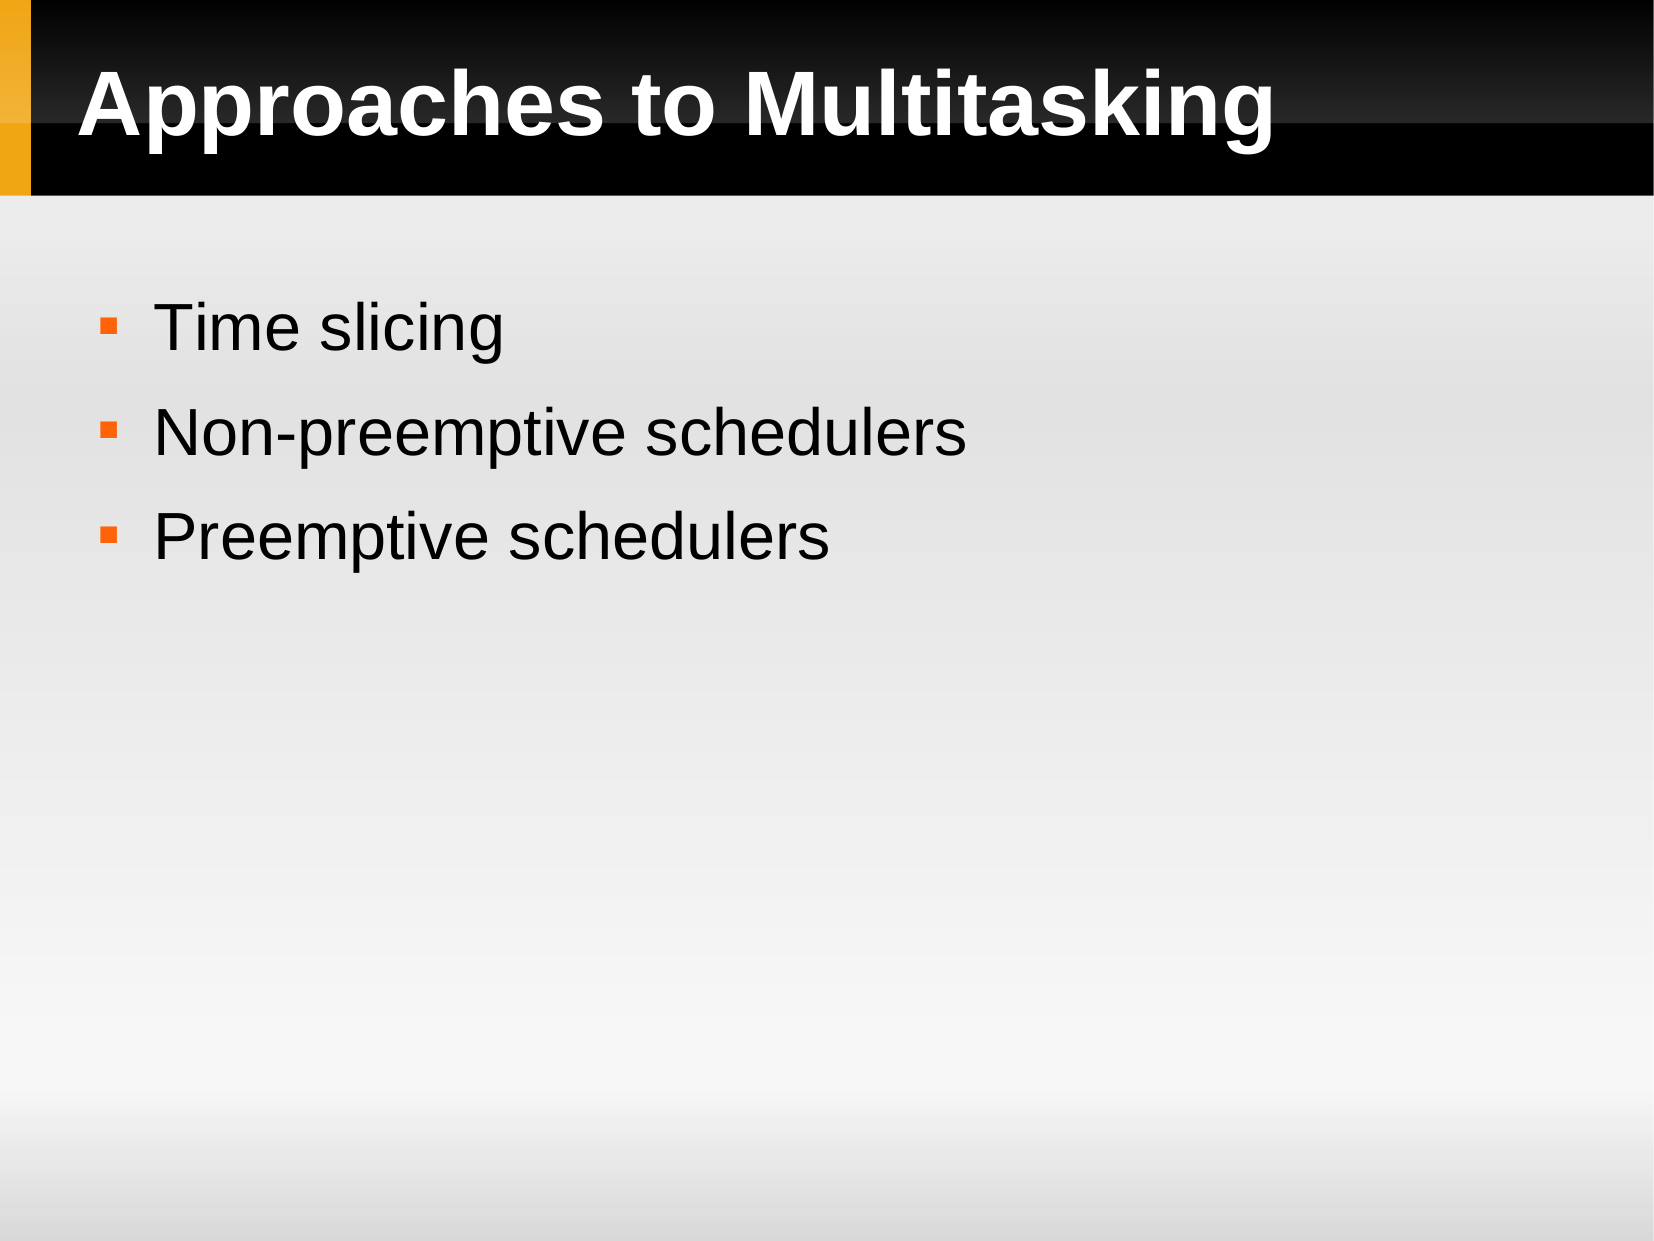

# Approaches to Multitasking
Time slicing
Non-preemptive schedulers
Preemptive schedulers